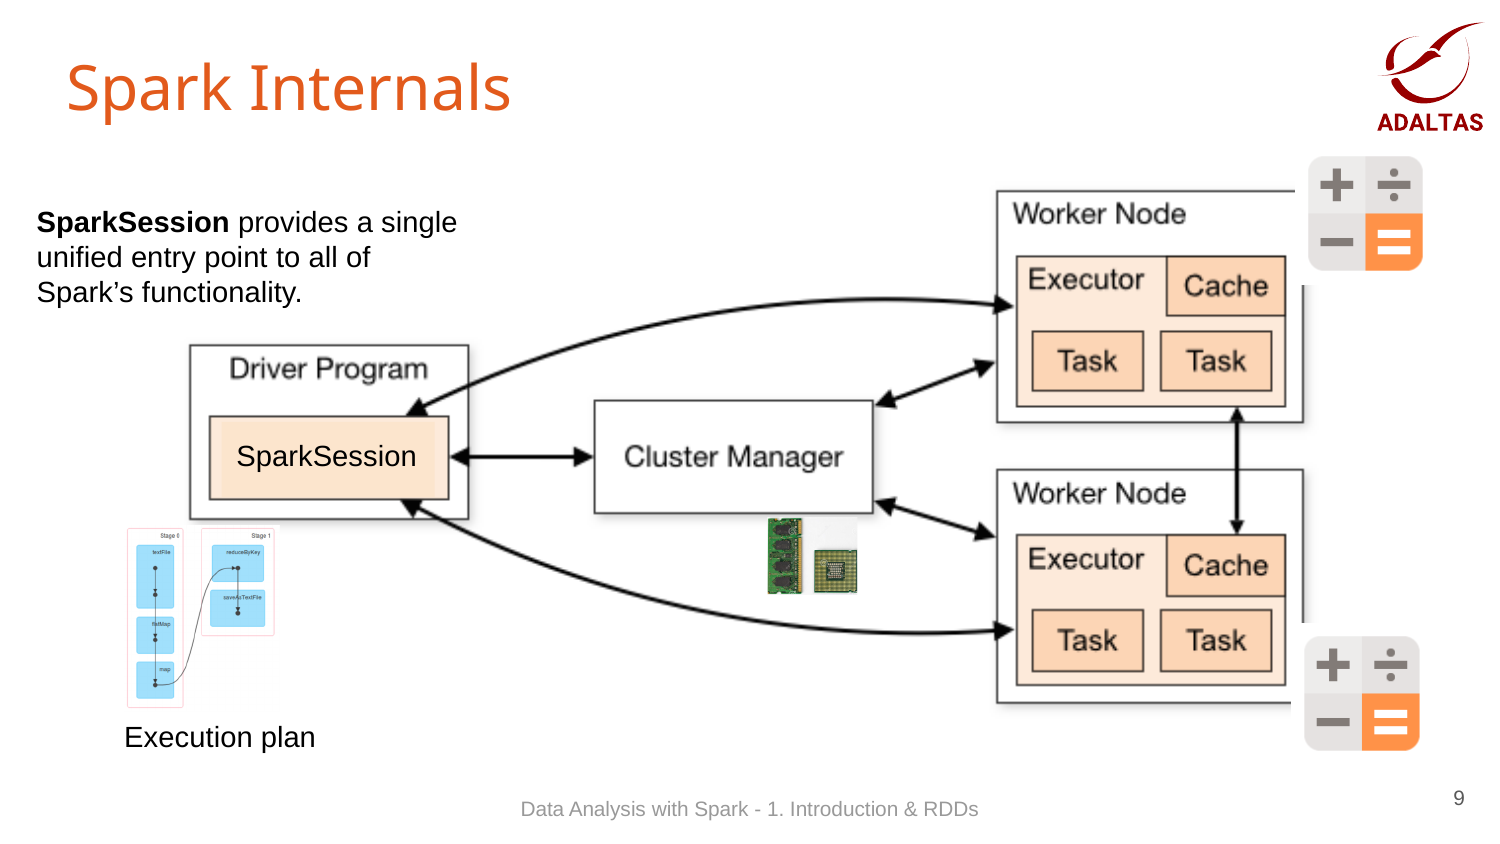

# Spark Internals
SparkSession
SparkSession provides a single unified entry point to all of
Spark’s functionality.
Execution plan
Data Analysis with Spark - 1. Introduction & RDDs